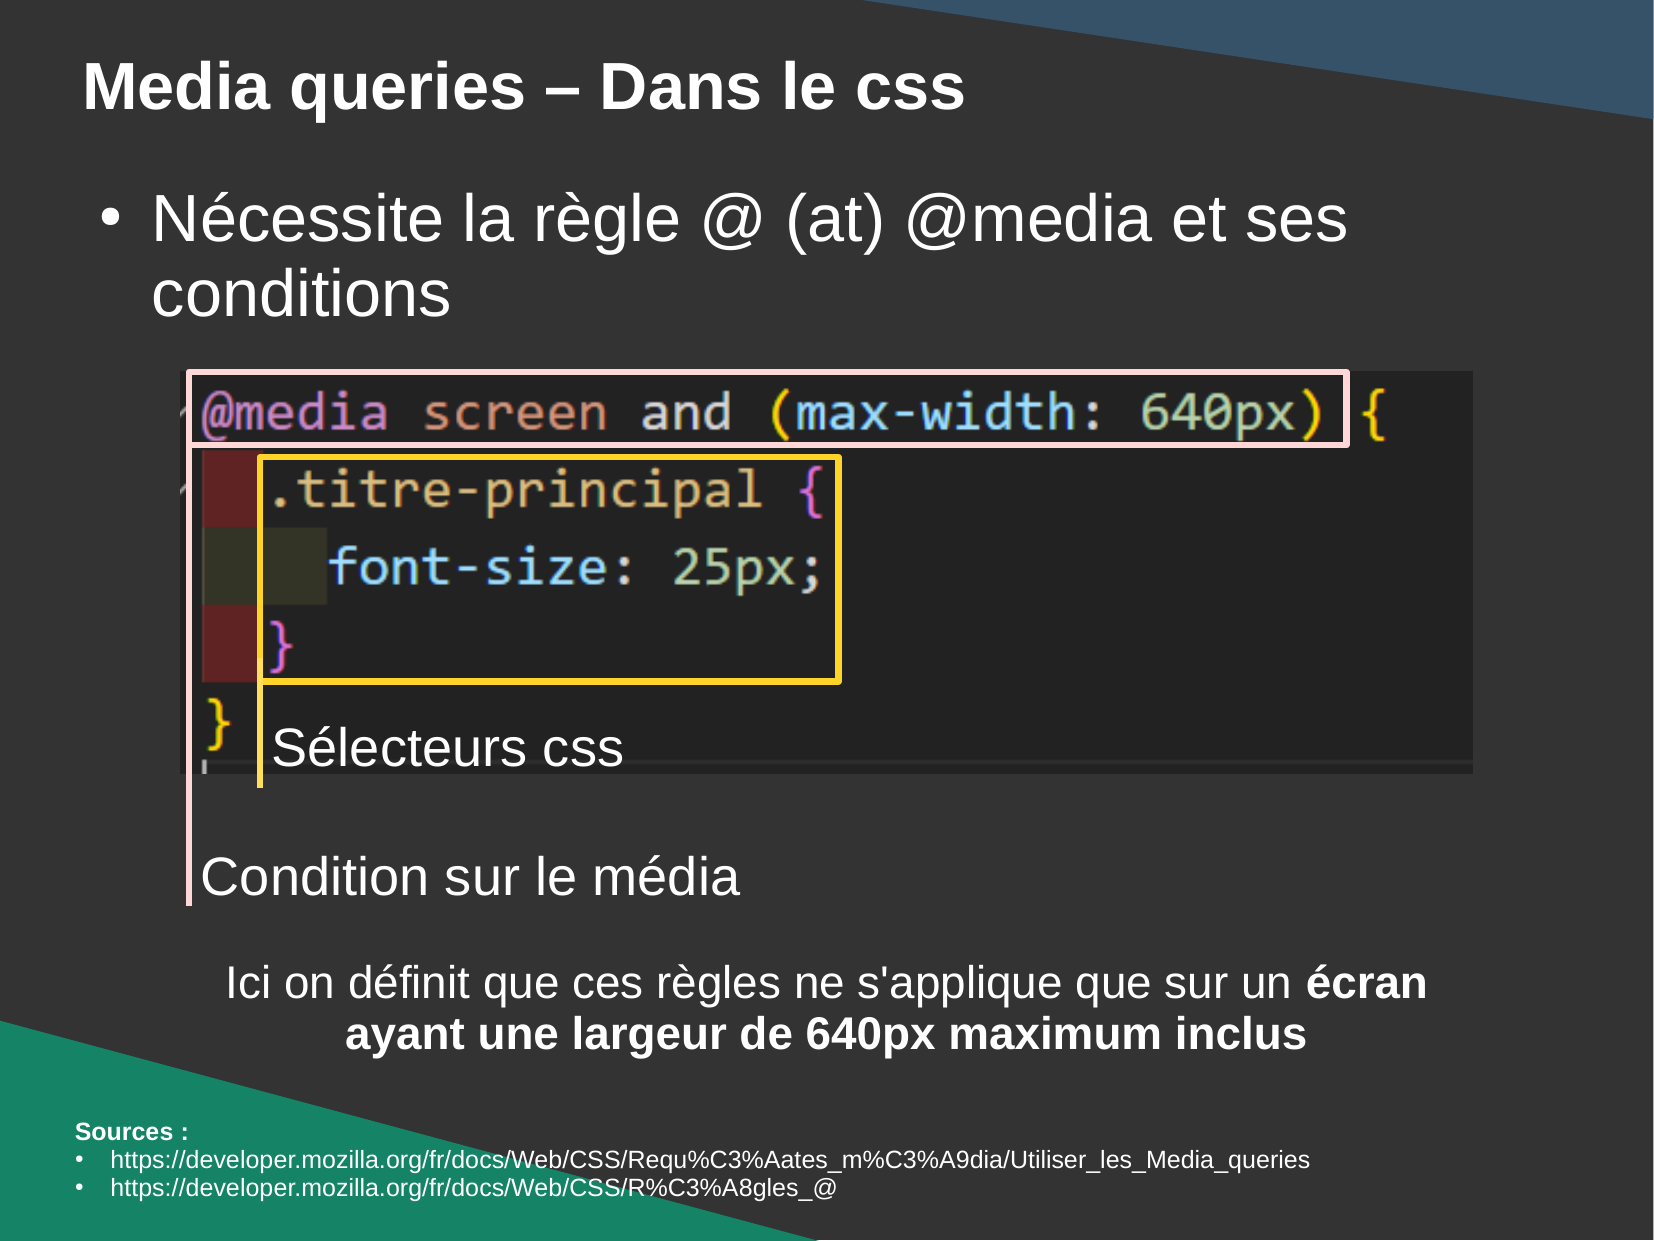

# Media queries – Dans le css
Nécessite la règle @ (at) @media et ses conditions
Sélecteurs css
Condition sur le média
Ici on définit que ces règles ne s'applique que sur un écran ayant une largeur de 640px maximum inclus
Sources :
https://developer.mozilla.org/fr/docs/Web/CSS/Requ%C3%Aates_m%C3%A9dia/Utiliser_les_Media_queries
https://developer.mozilla.org/fr/docs/Web/CSS/R%C3%A8gles_@